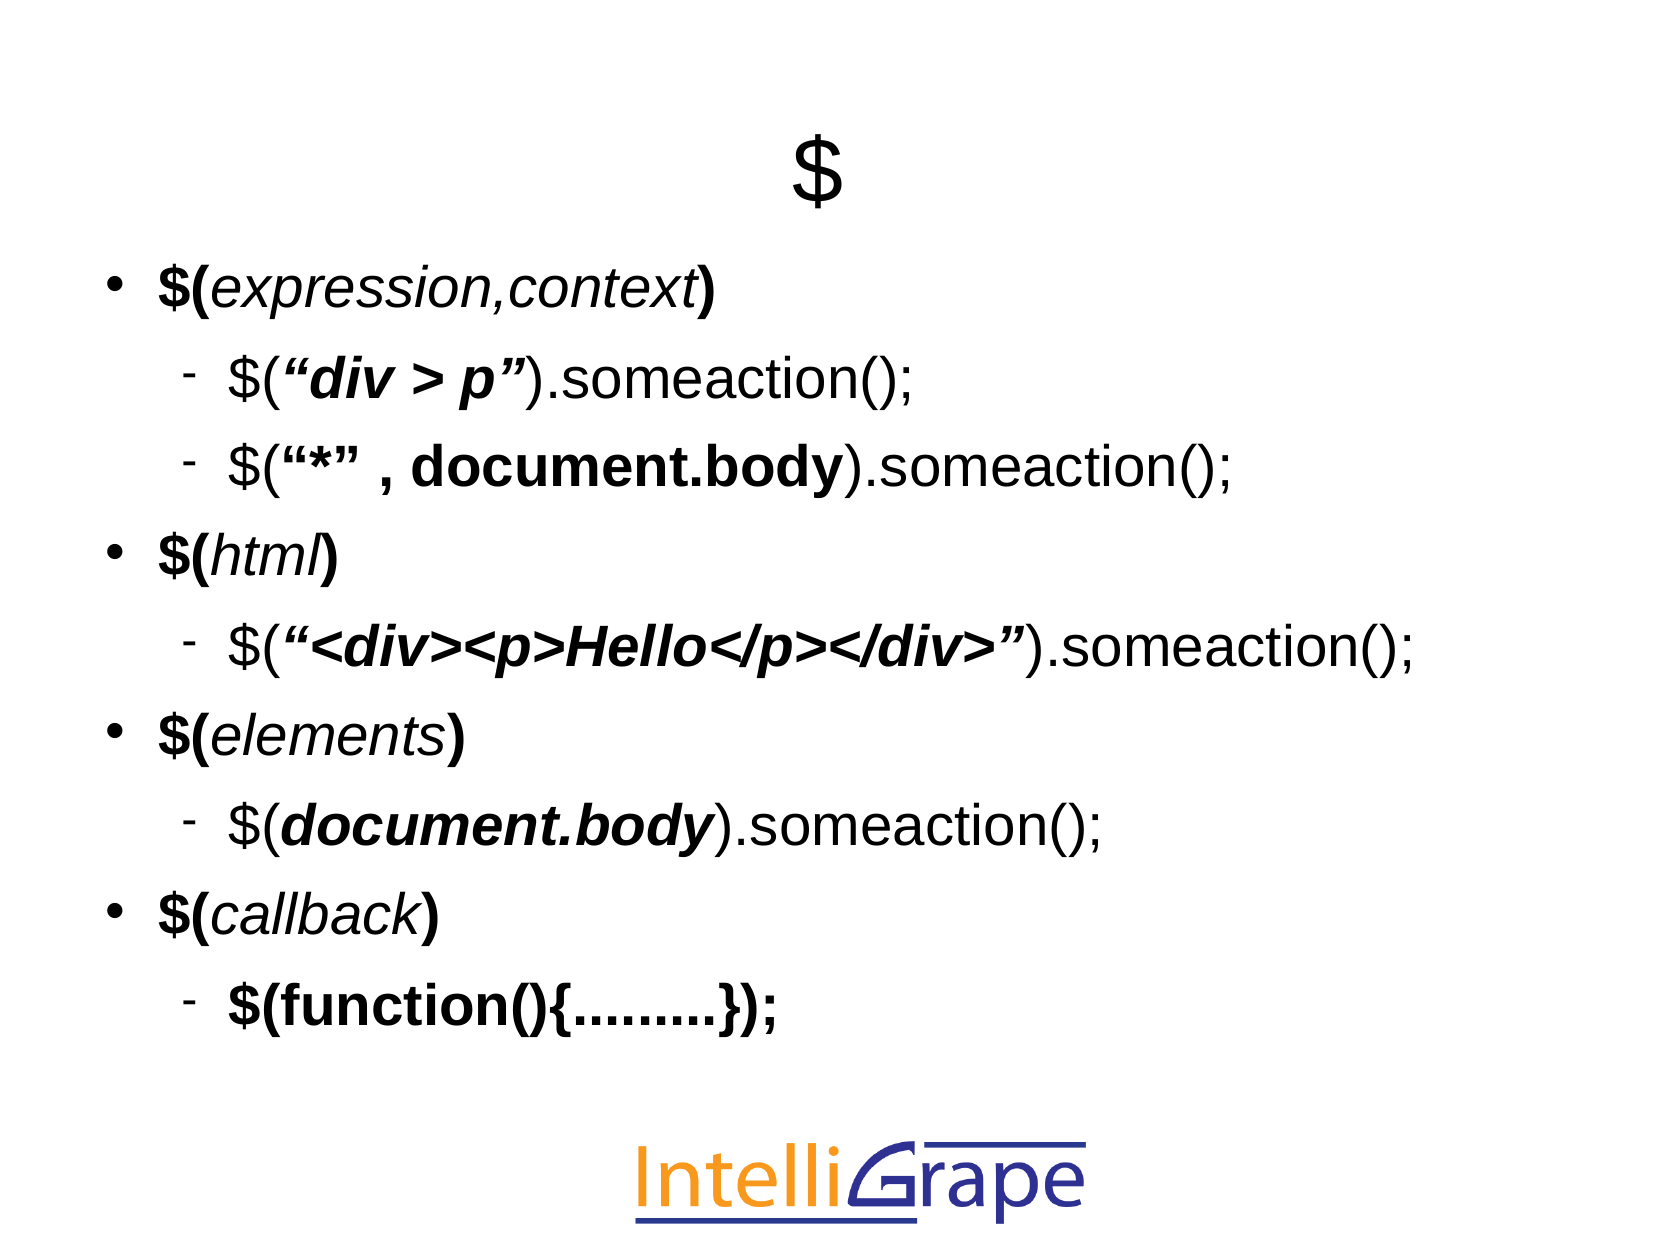

# $
$(expression,context)
$(“div > p”).someaction();
$(“*” , document.body).someaction();
$(html)
$(“<div><p>Hello</p></div>”).someaction();
$(elements)
$(document.body).someaction();
$(callback)
$(function(){.........});